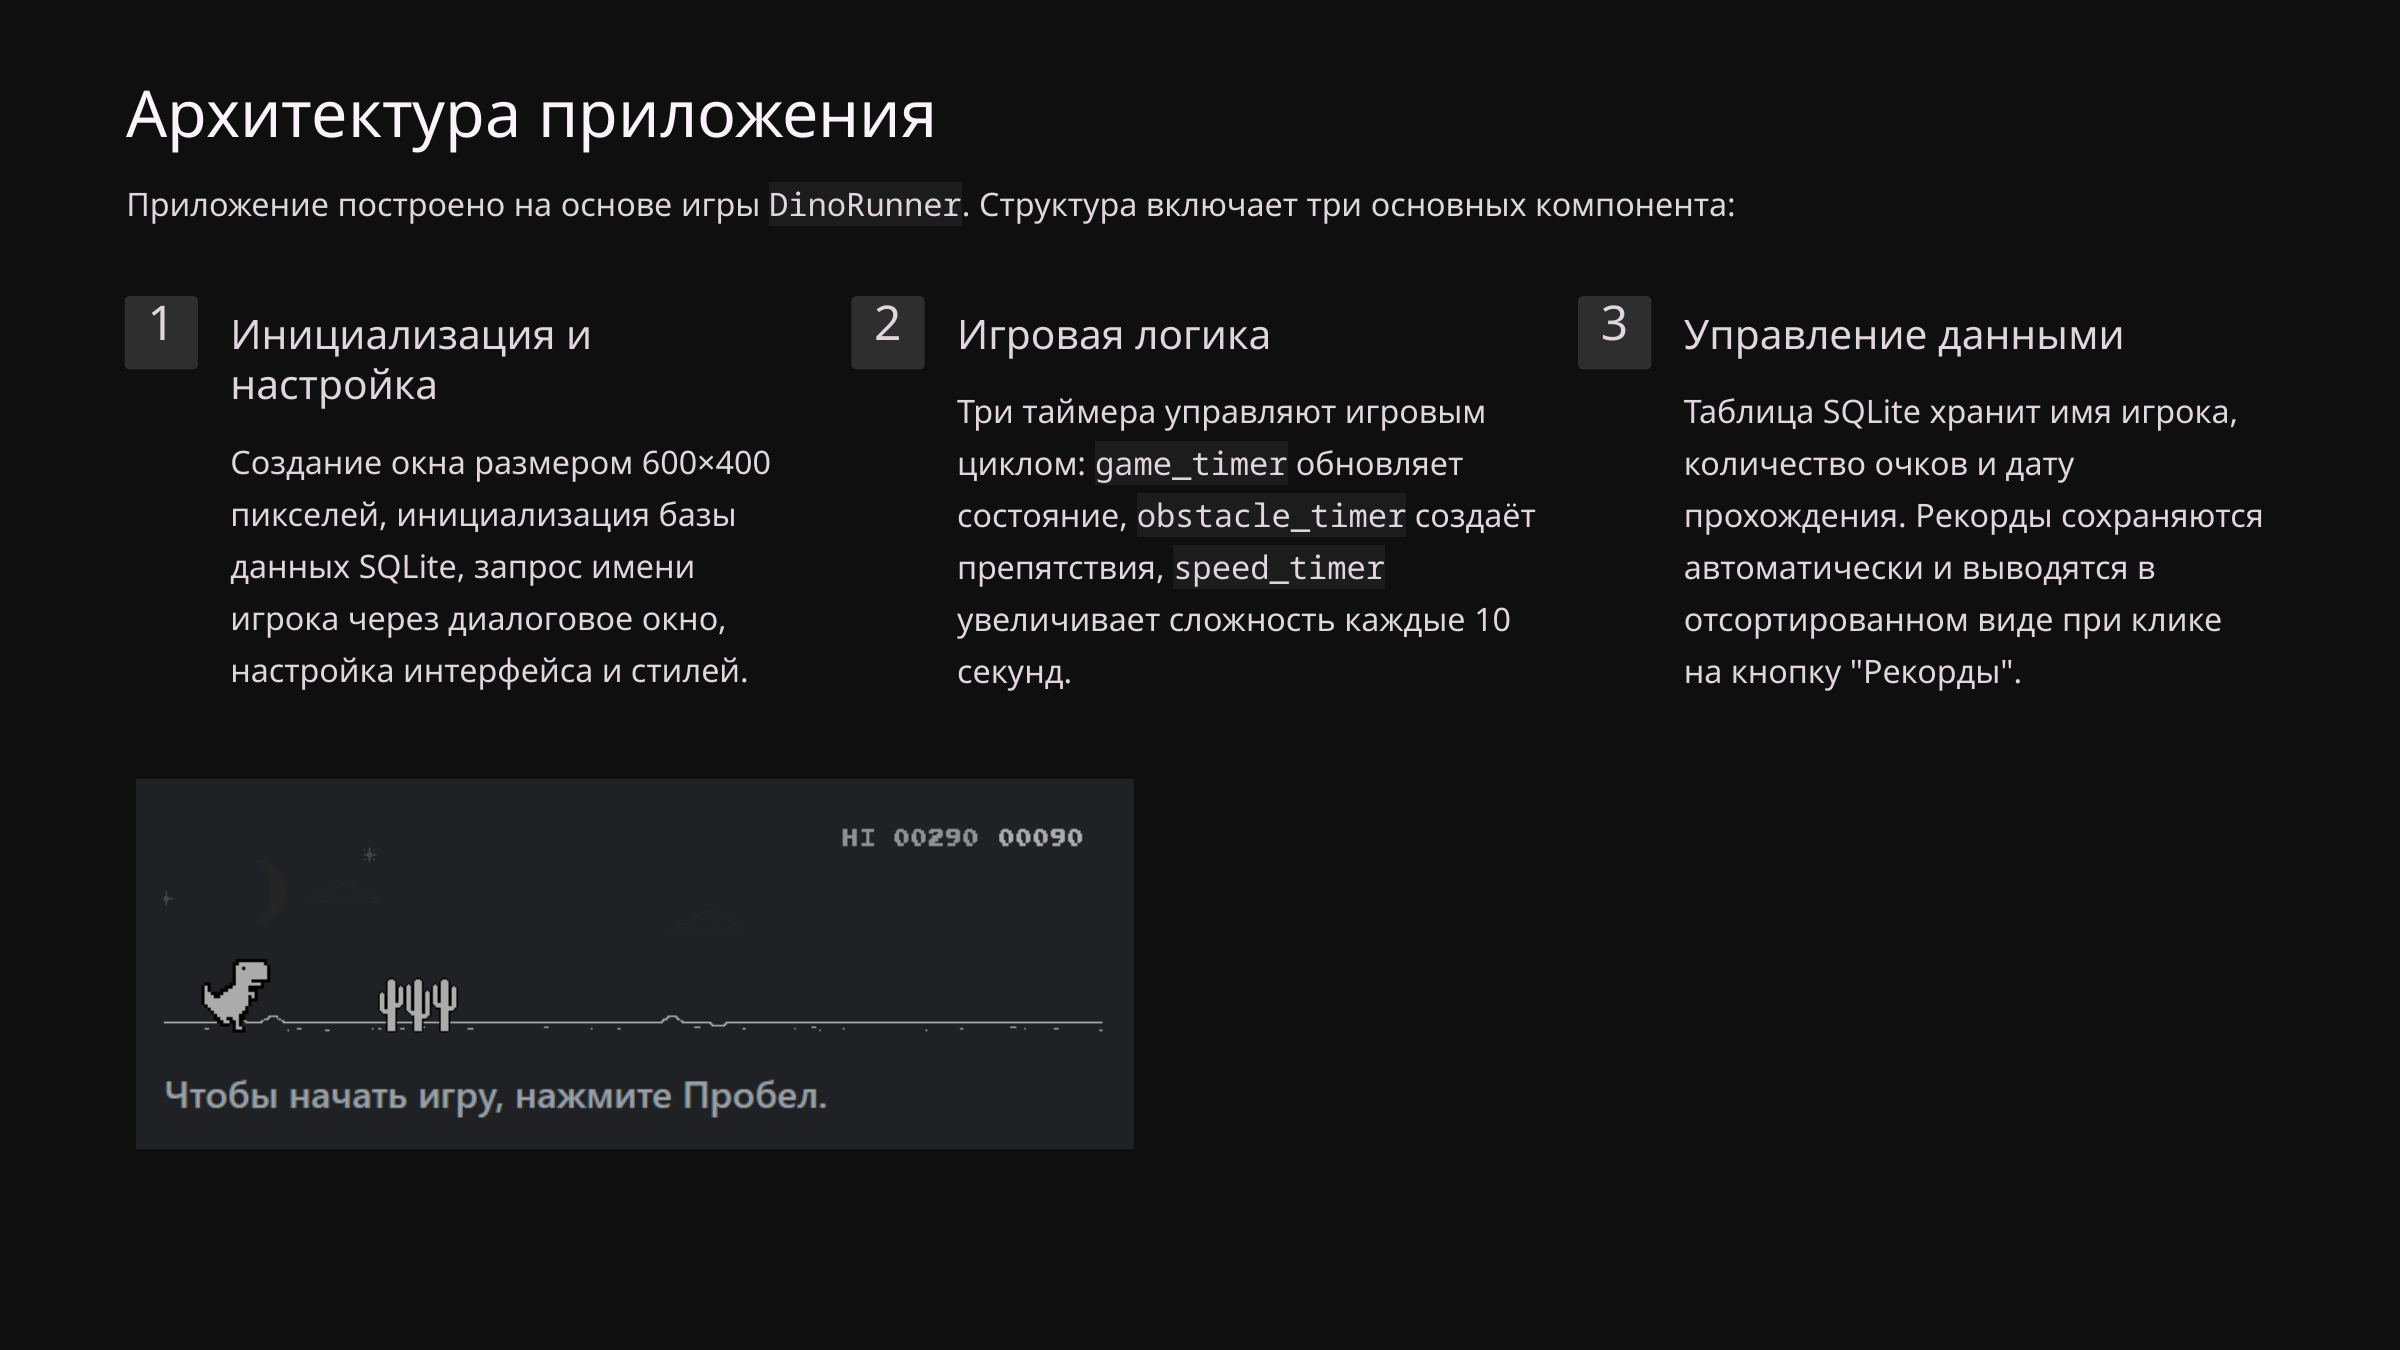

Архитектура приложения
Приложение построено на основе игры DinoRunner. Структура включает три основных компонента:
1
2
3
Инициализация и настройка
Игровая логика
Управление данными
Три таймера управляют игровым циклом: game_timer обновляет состояние, obstacle_timer создаёт препятствия, speed_timer увеличивает сложность каждые 10 секунд.
Таблица SQLite хранит имя игрока, количество очков и дату прохождения. Рекорды сохраняются автоматически и выводятся в отсортированном виде при клике на кнопку "Рекорды".
Создание окна размером 600×400 пикселей, инициализация базы данных SQLite, запрос имени игрока через диалоговое окно, настройка интерфейса и стилей.